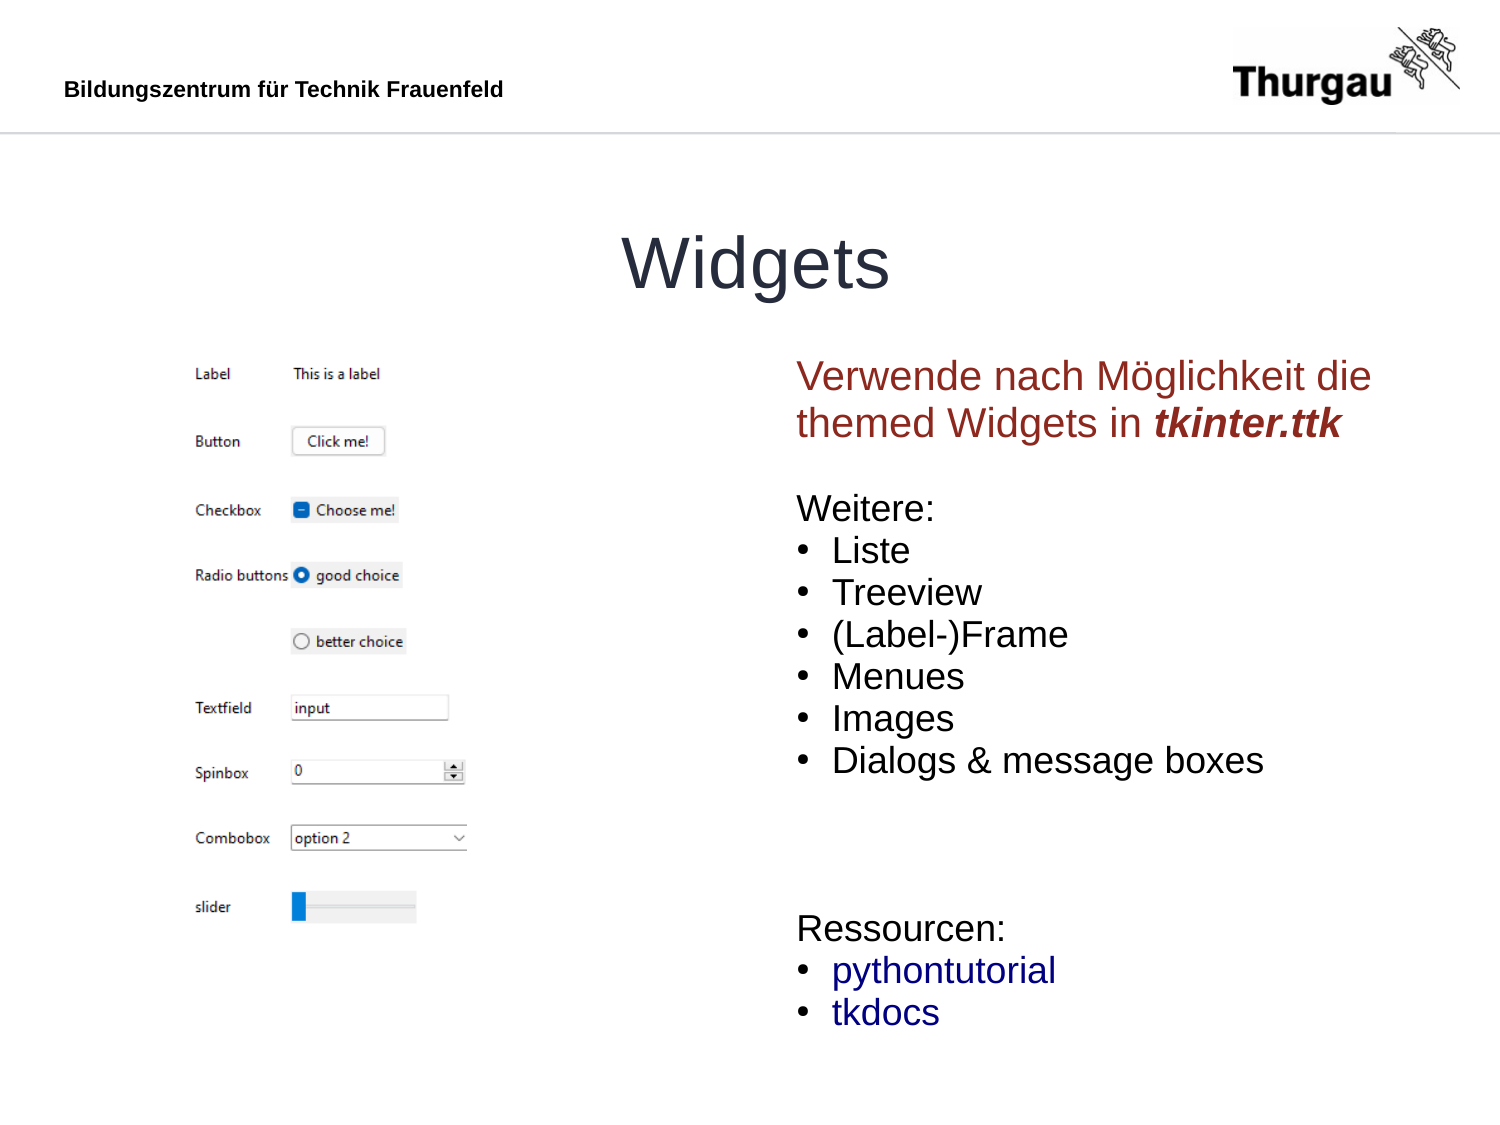

Bildungszentrum für Technik Frauenfeld
Widgets
Verwende nach Möglichkeit die
themed Widgets in tkinter.ttk
Weitere:
Liste
Treeview
(Label-)Frame
Menues
Images
Dialogs & message boxes
Ressourcen:
pythontutorial
tkdocs